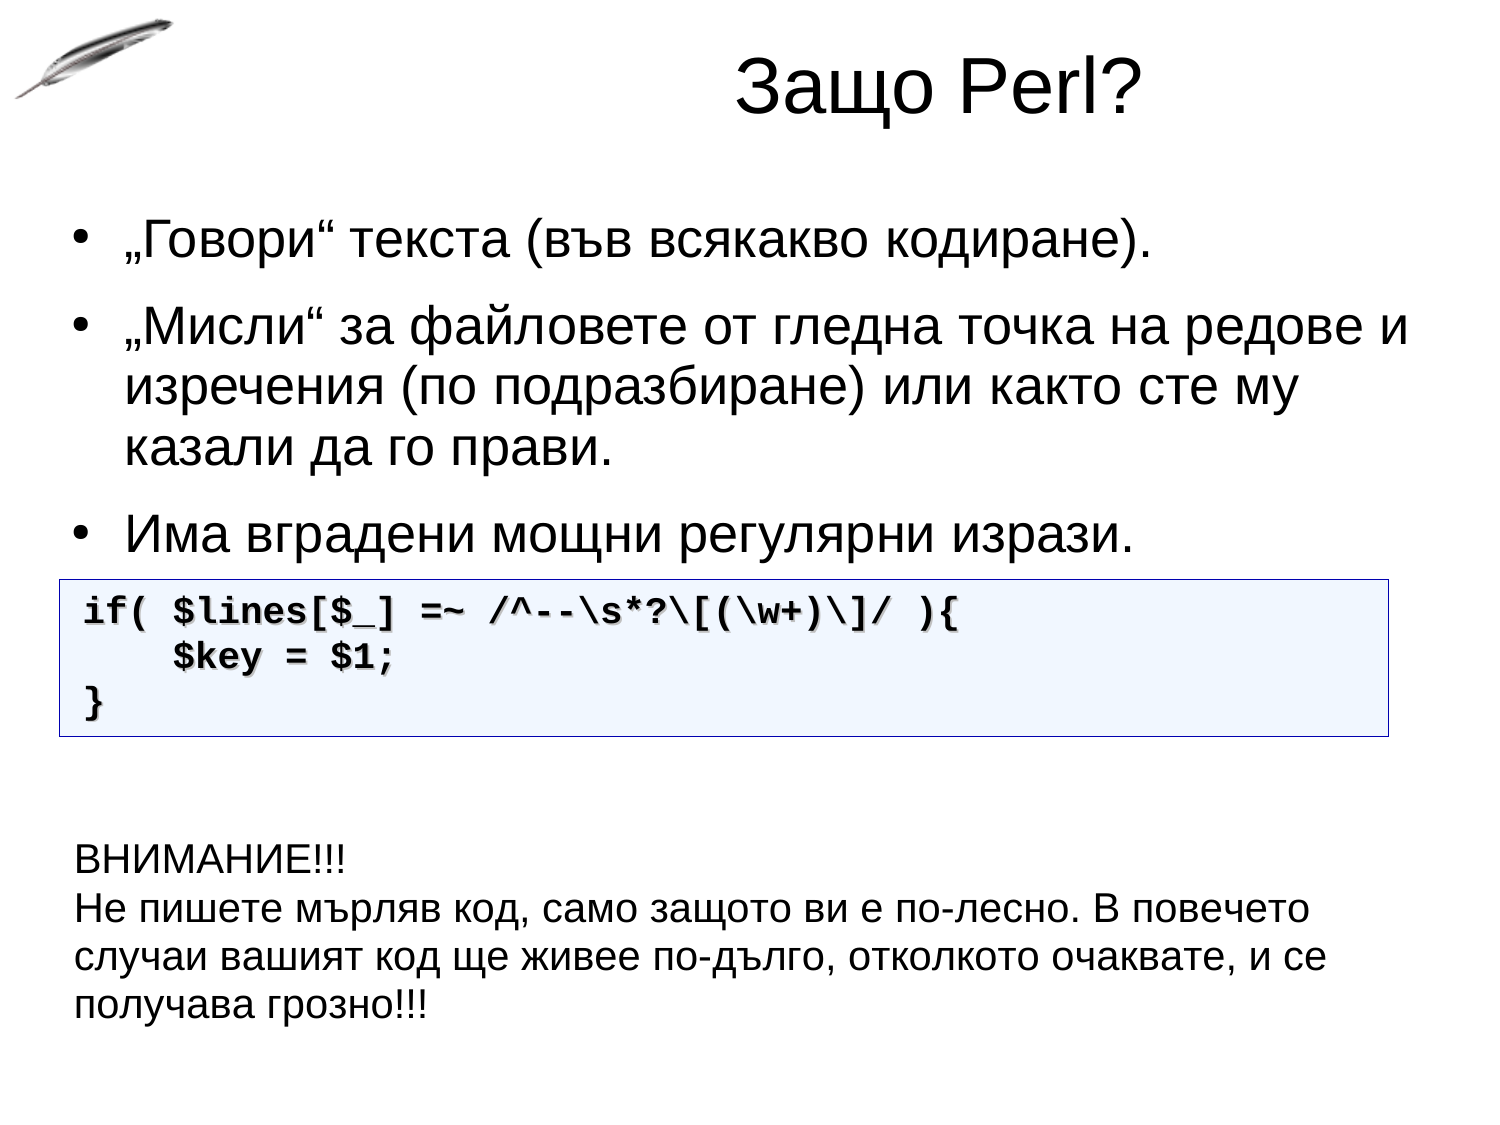

# Защо Perl?
„Говори“ текста (във всякакво кодиране).
„Мисли“ за файловете от гледна точка на редове и изречения (по подразбиране) или както сте му казали да го прави.
Има вградени мощни регулярни изрази.
if( $lines[$_] =~ /^--\s*?\[(\w+)\]/ ){
 $key = $1;
}
ВНИМАНИЕ!!!
Не пишете мърляв код, само защото ви е по-лесно. В повечето случаи вашият код ще живее по-дълго, отколкото очаквате, и се получава грозно!!!